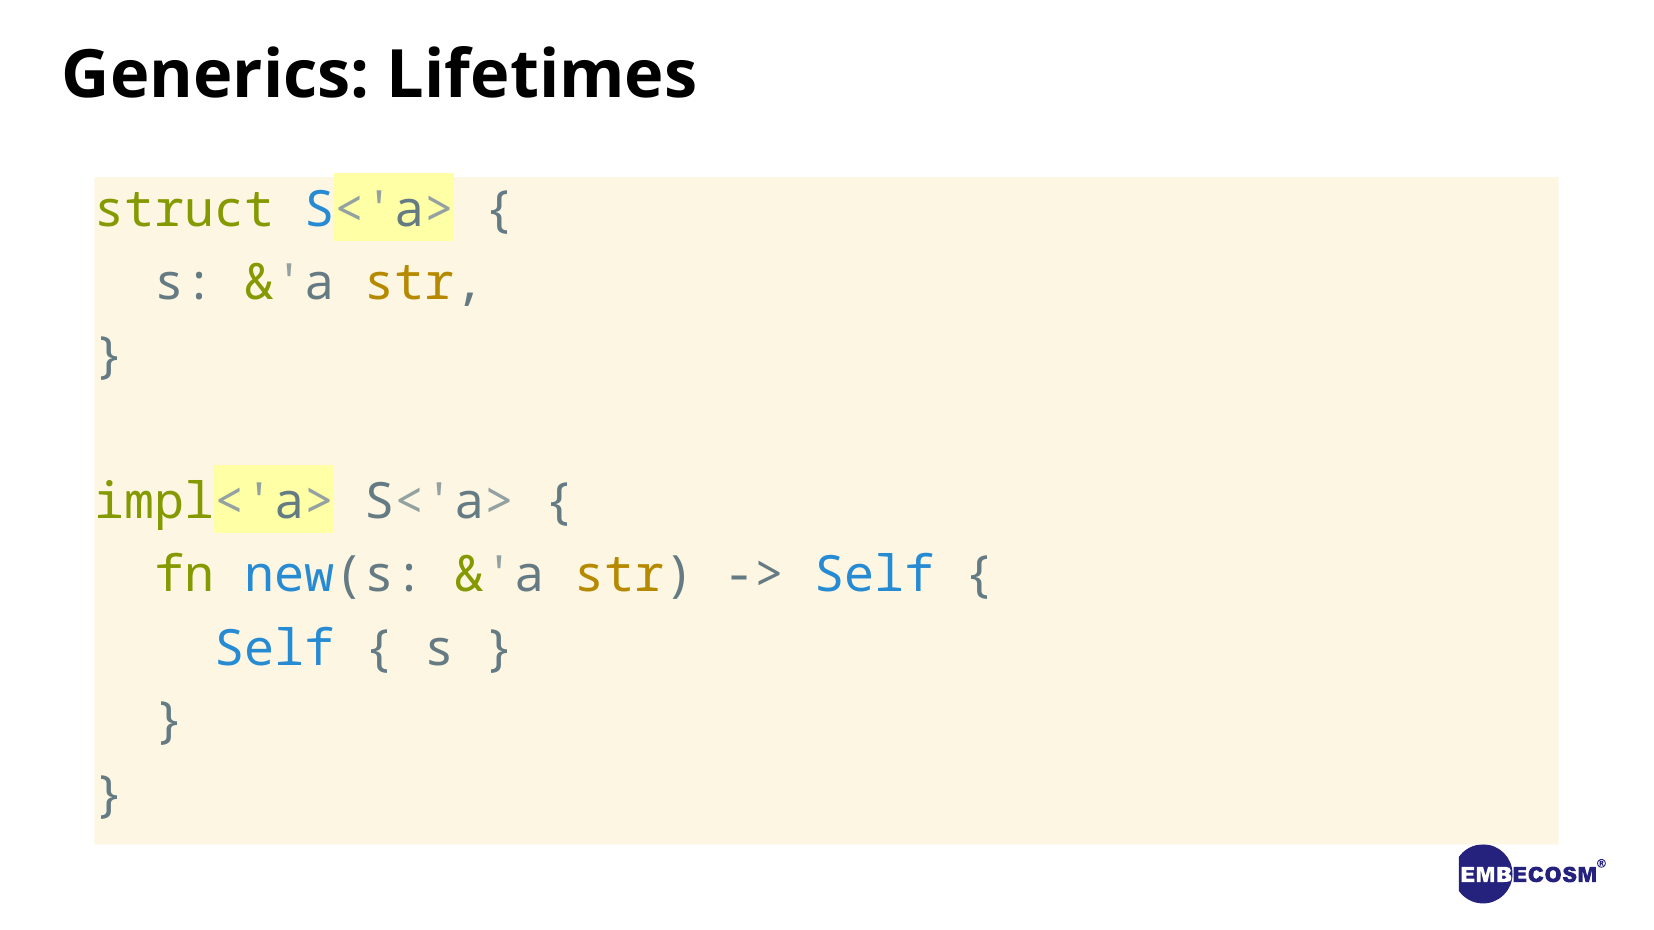

# Generics: Lifetimes
struct S<'a> {
 s: &'a str,
}
impl<'a> S<'a> {
 fn new(s: &'a str) -> Self {
 Self { s }
 }
}